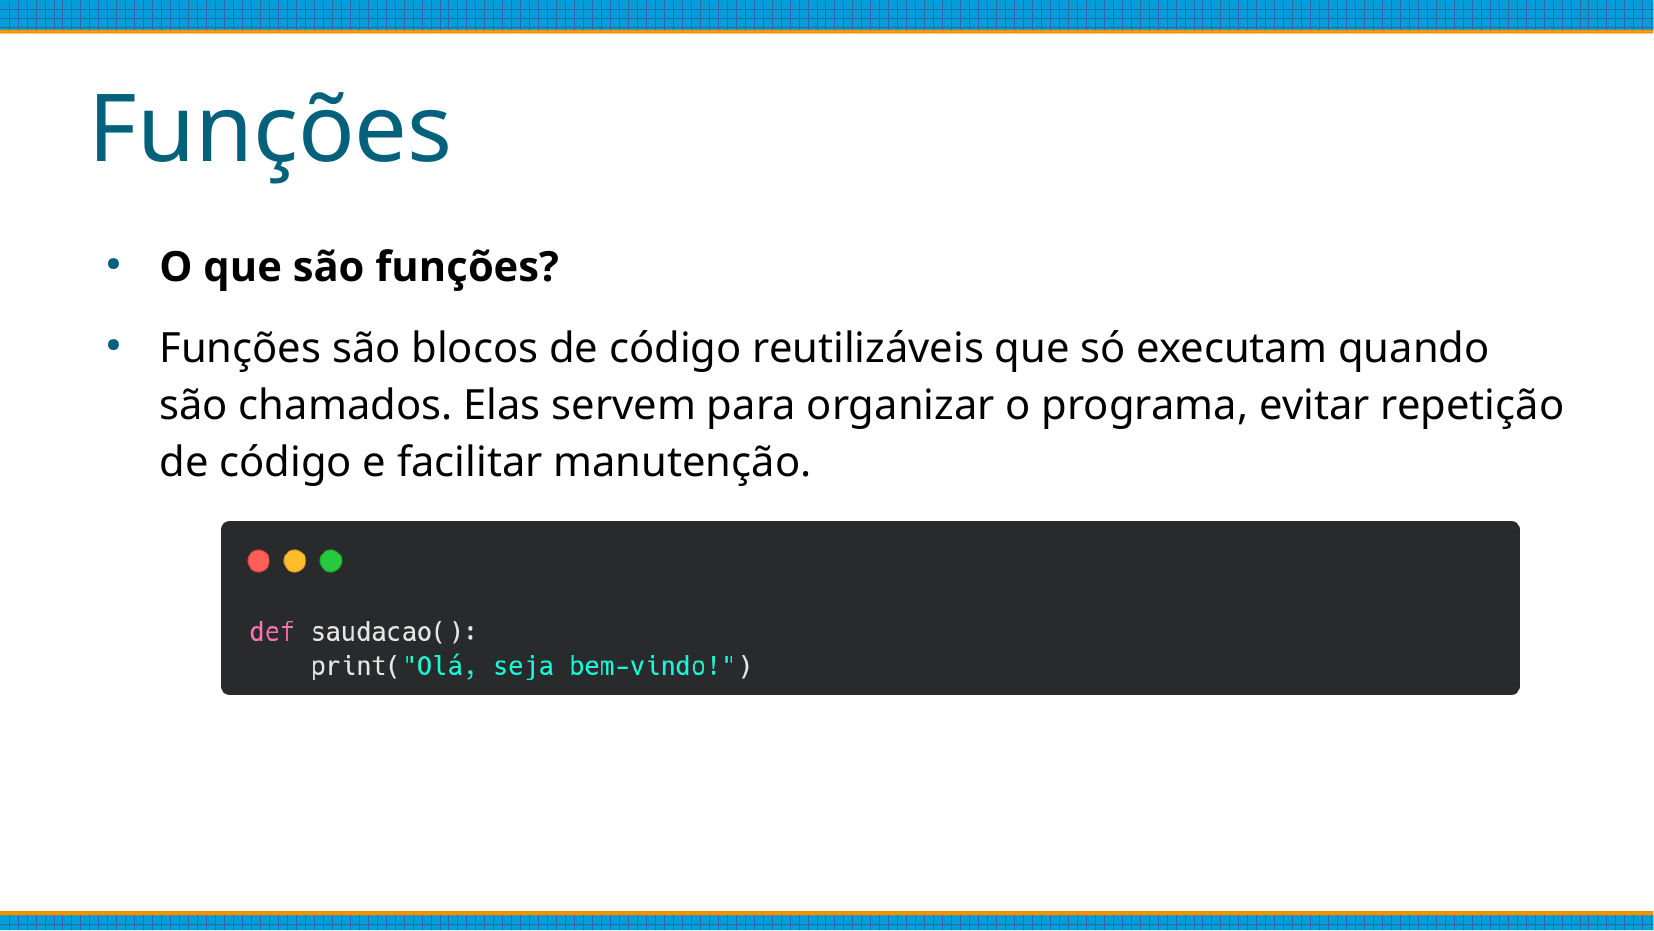

# Funções
O que são funções?
Funções são blocos de código reutilizáveis que só executam quando são chamados. Elas servem para organizar o programa, evitar repetição de código e facilitar manutenção.